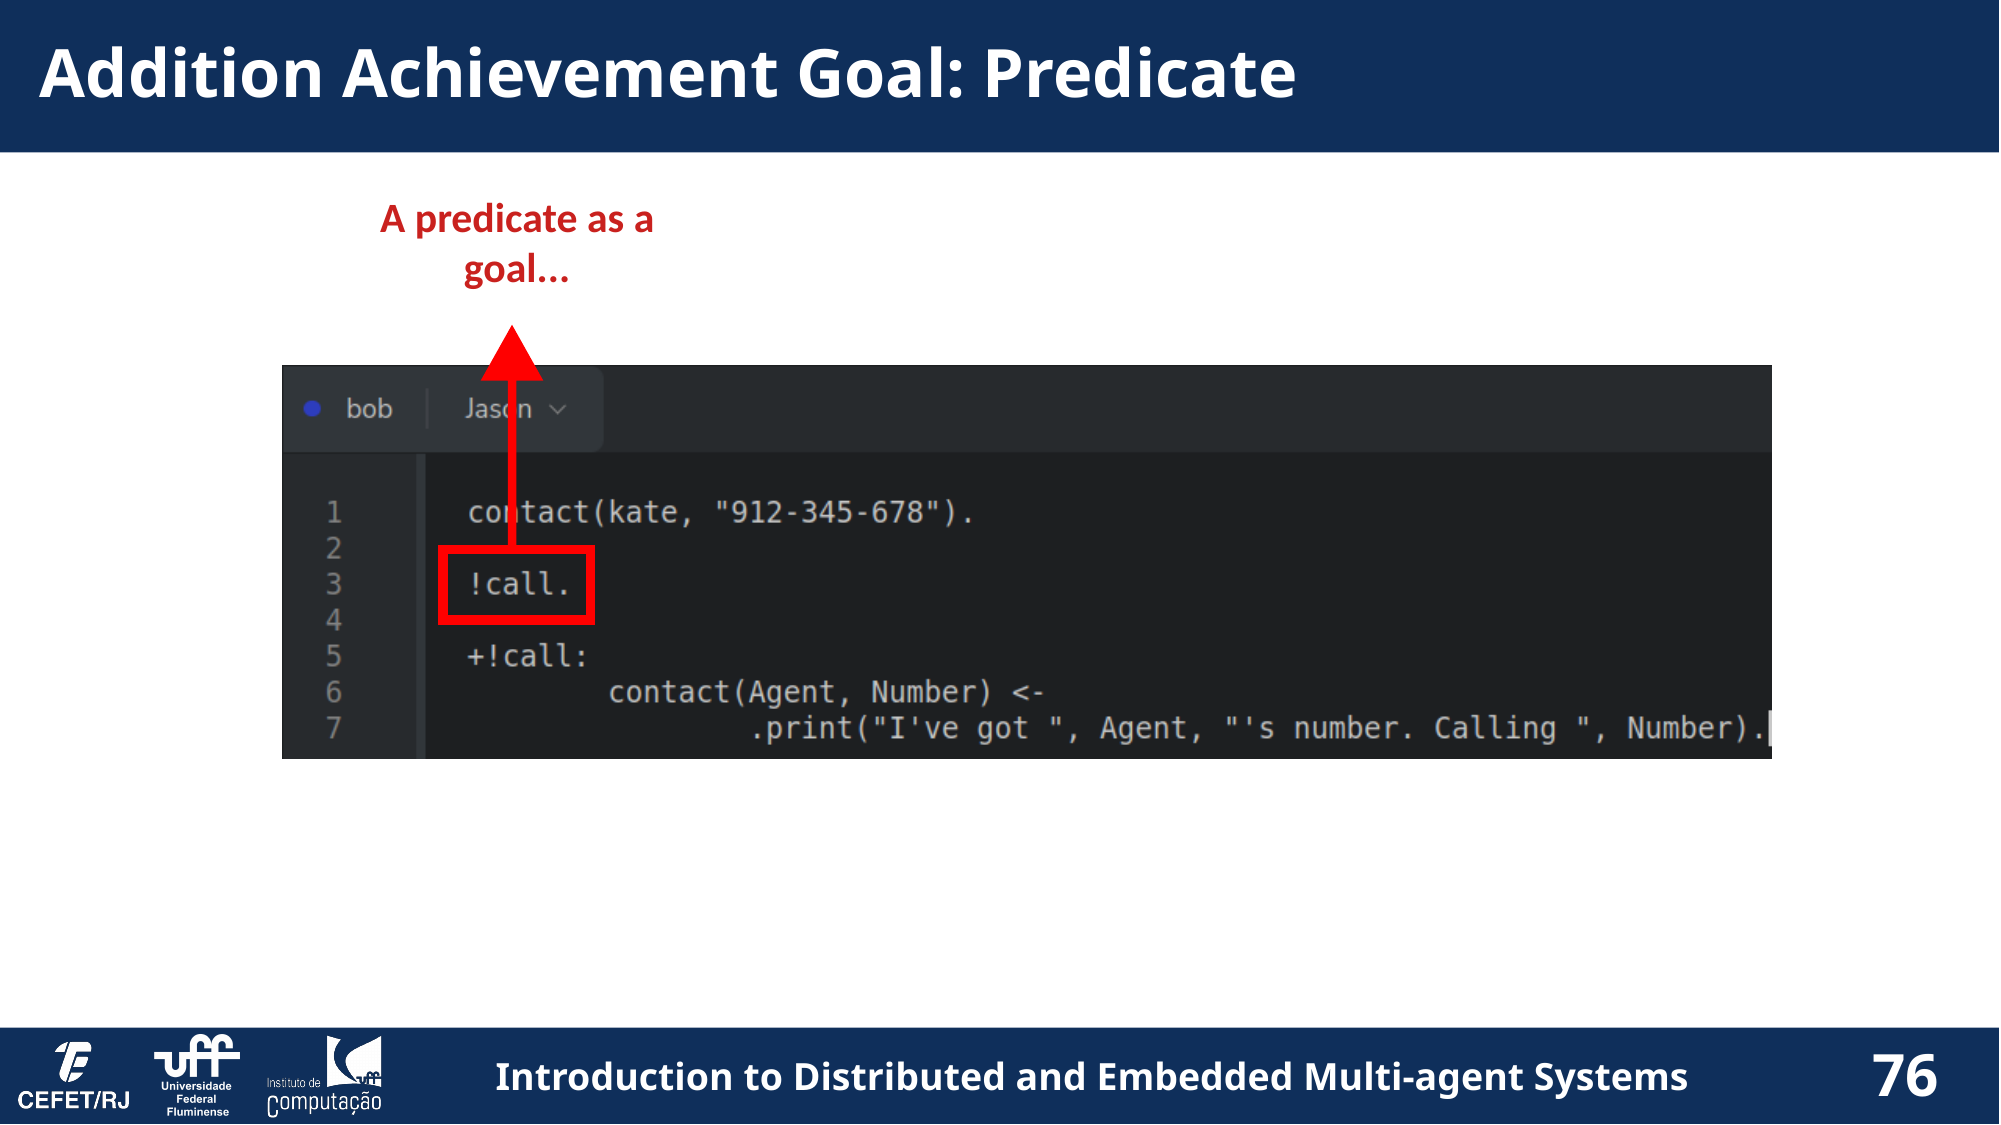

Addition Achievement Goal: Predicate
A predicate as a goal...